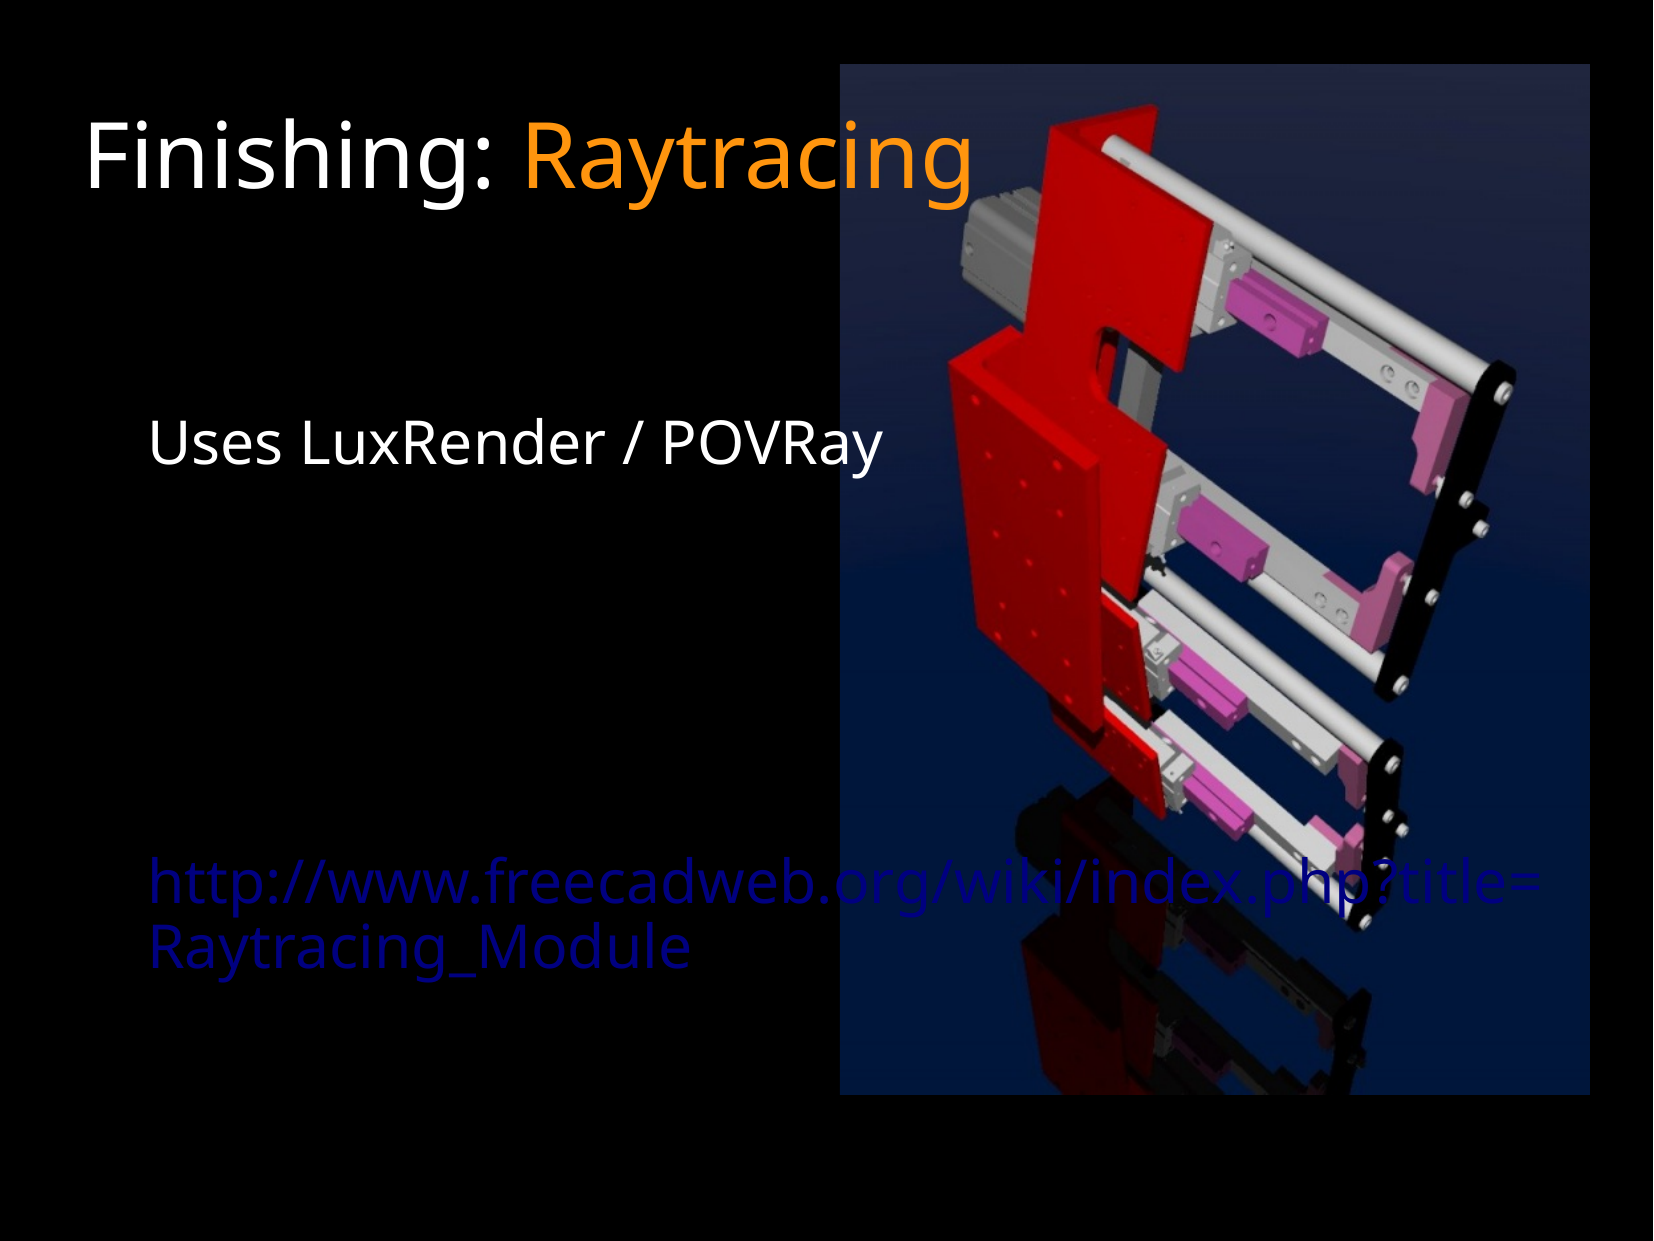

# Finishing: Raytracing
Uses LuxRender / POVRay
http://www.freecadweb.org/wiki/index.php?title=Raytracing_Module